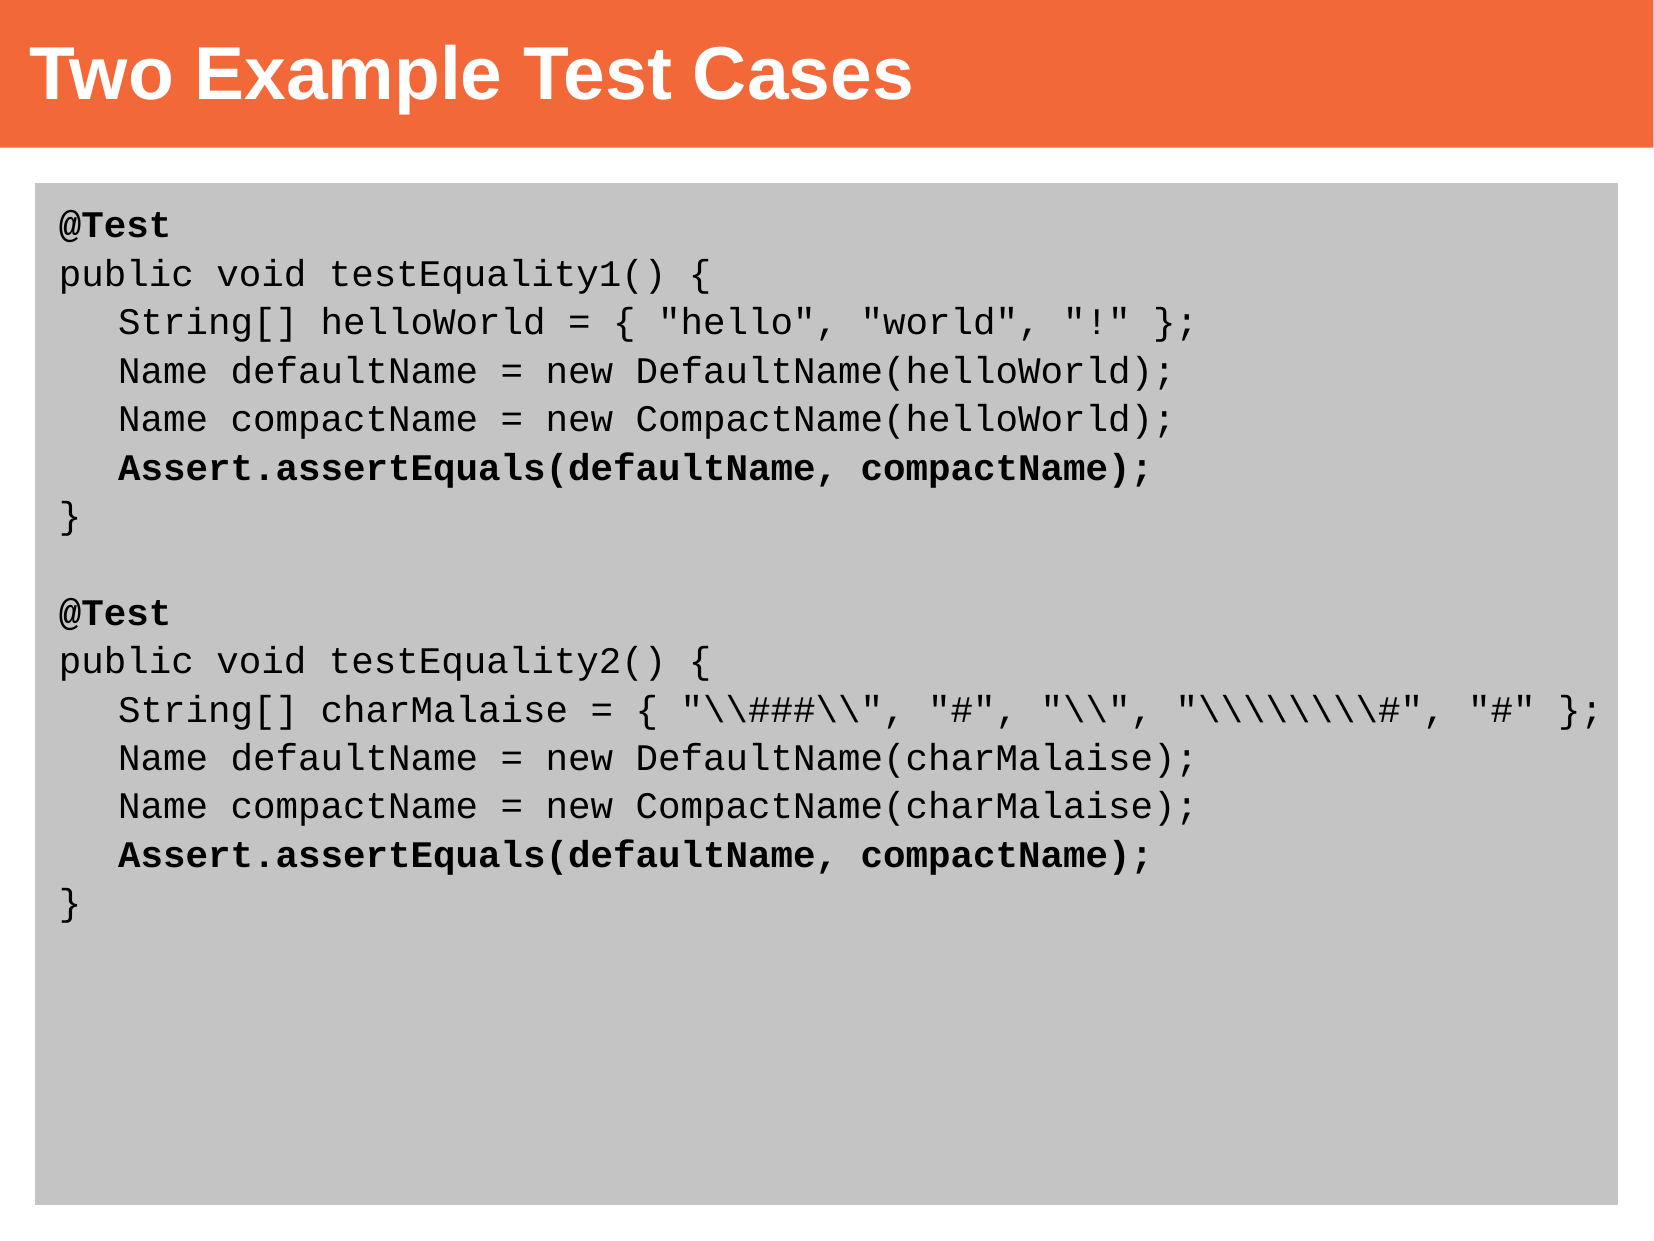

# Two Example Test Cases
@Test
public void testEquality1() {
	String[] helloWorld = { "hello", "world", "!" };
	Name defaultName = new DefaultName(helloWorld);
	Name compactName = new CompactName(helloWorld);
	Assert.assertEquals(defaultName, compactName);
}
@Test
public void testEquality2() {
	String[] charMalaise = { "\\###\\", "#", "\\", "\\\\\\\\#", "#" };
	Name defaultName = new DefaultName(charMalaise);
	Name compactName = new CompactName(charMalaise);
	Assert.assertEquals(defaultName, compactName);
}
Advanced Design and Programming
13
© 2018 Dirk Riehle - All Rights Reserved